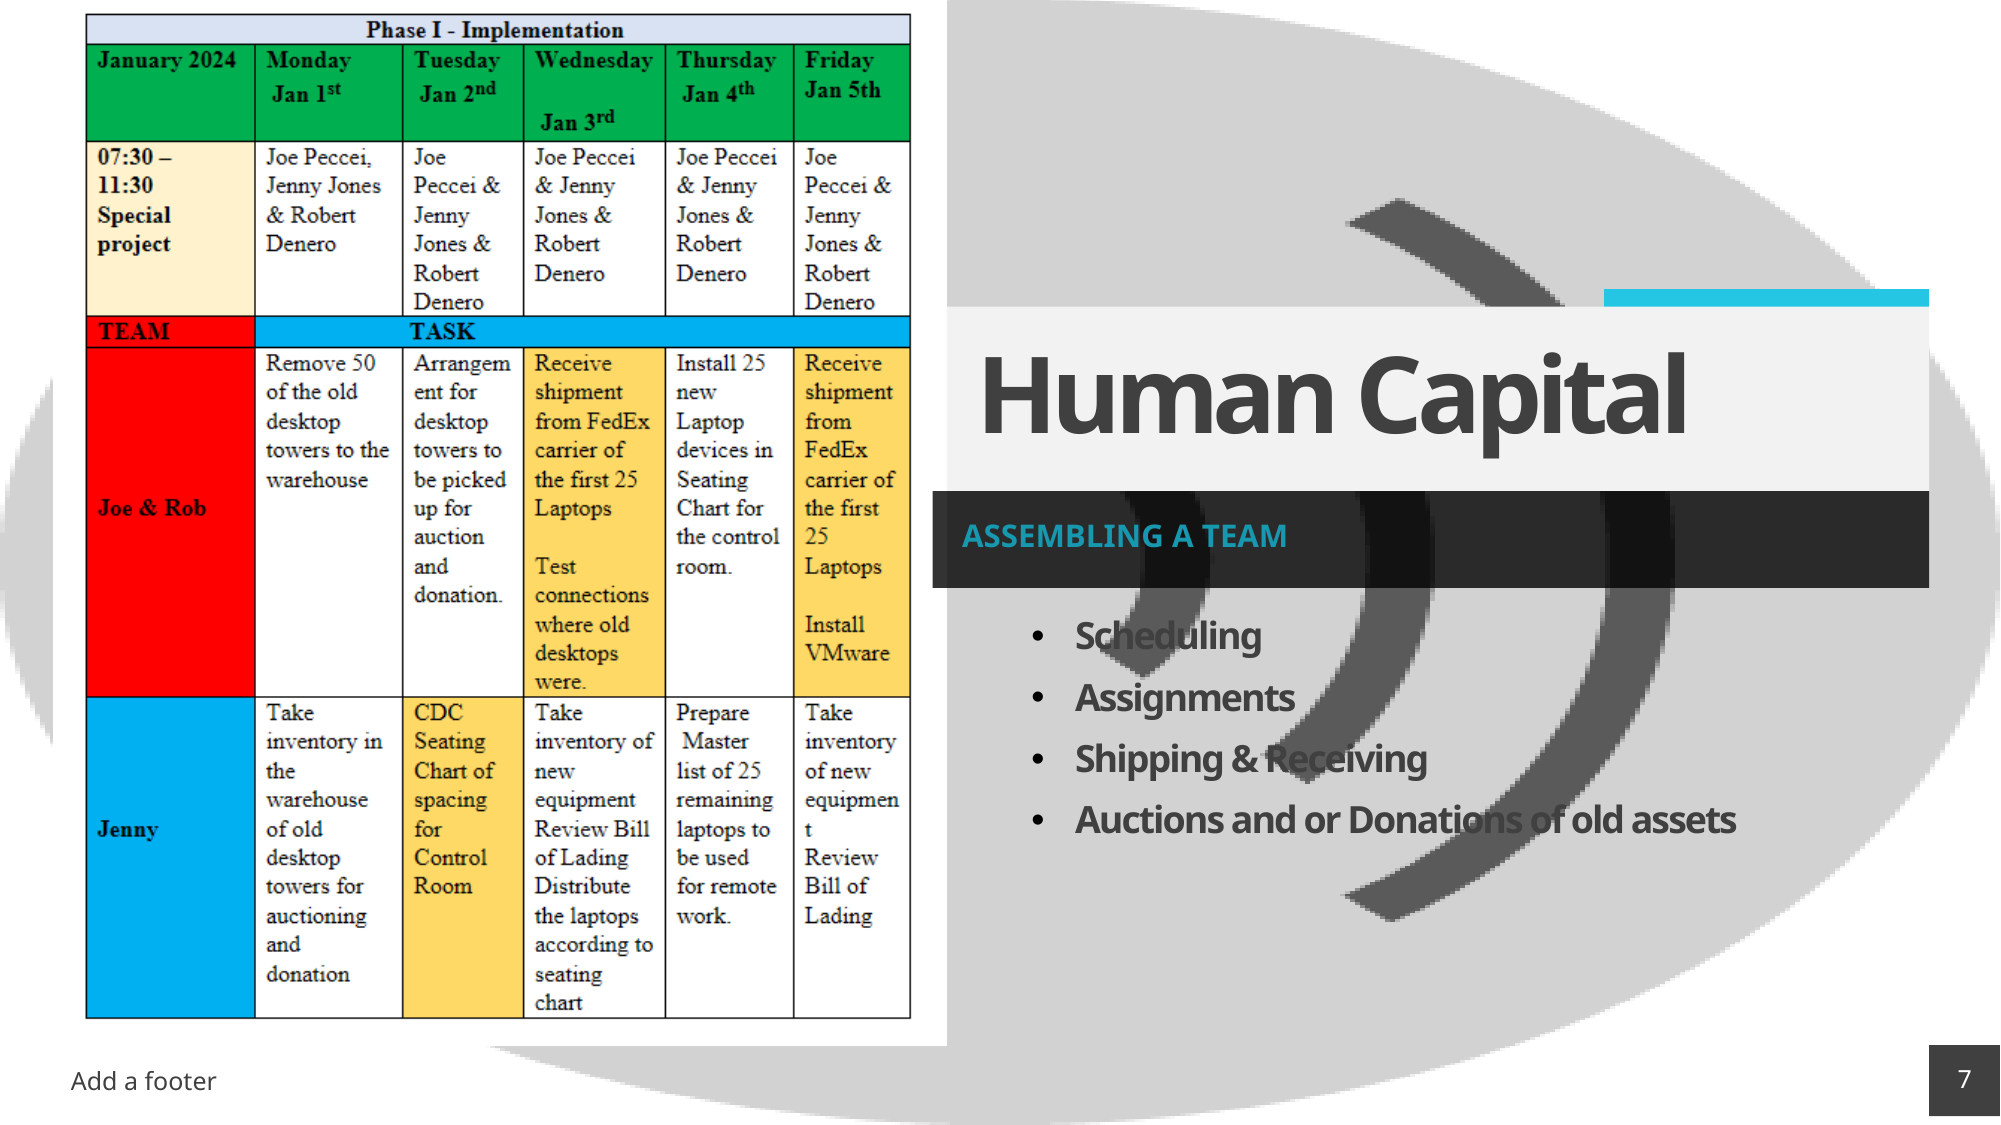

# Human Capital
ASSEMBLING A TEAM
Scheduling
Assignments
Shipping & Receiving
Auctions and or Donations of old assets
Add a footer